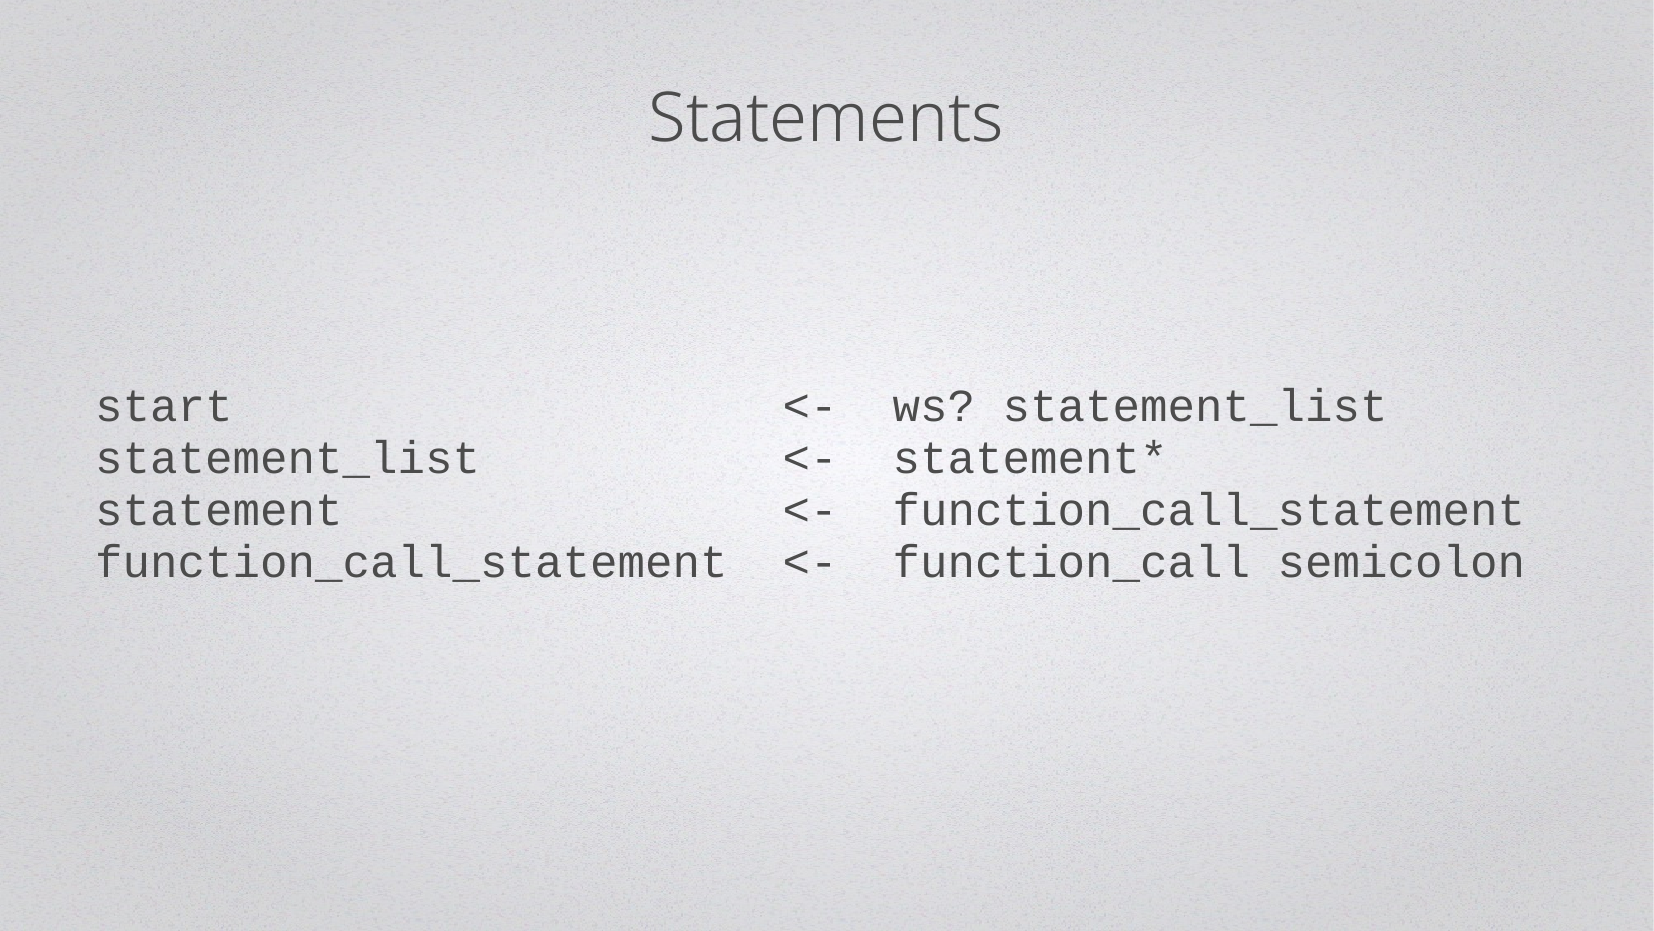

# Statements
start <- ws? statement_list
statement_list <- statement*
statement <- function_call_statement
function_call_statement <- function_call semicolon